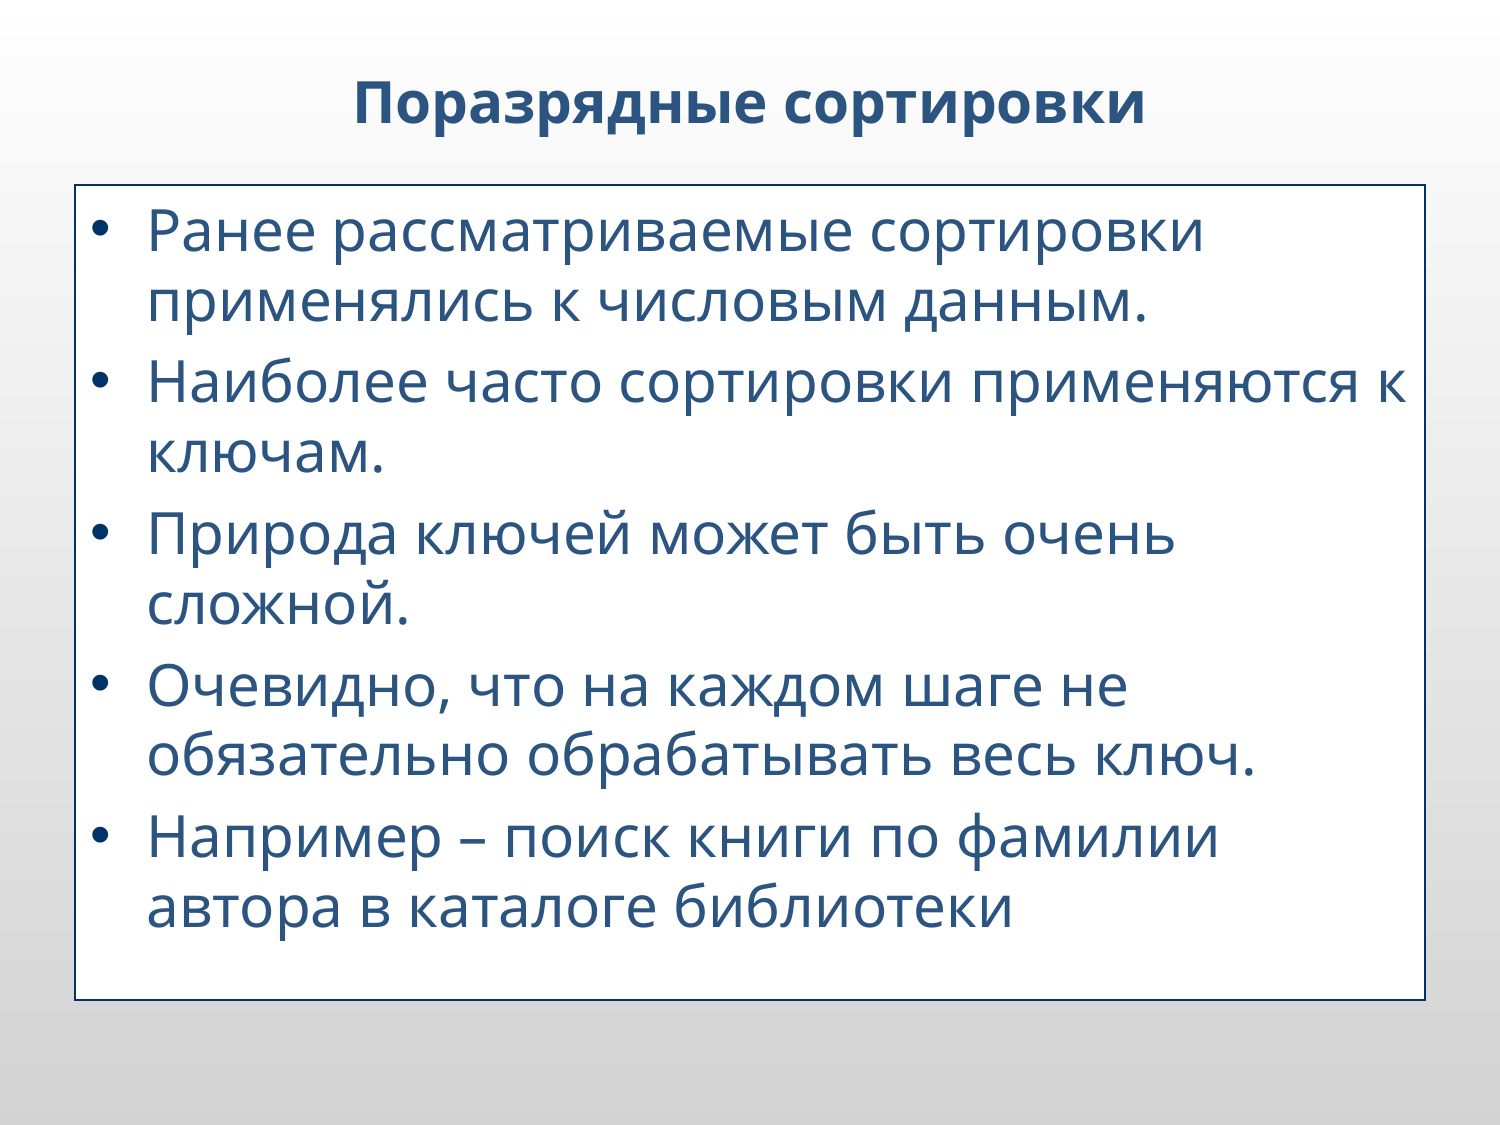

# Поразрядные сортировки
Ранее рассматриваемые сортировки применялись к числовым данным.
Наиболее часто сортировки применяются к ключам.
Природа ключей может быть очень сложной.
Очевидно, что на каждом шаге не обязательно обрабатывать весь ключ.
Например – поиск книги по фамилии автора в каталоге библиотеки